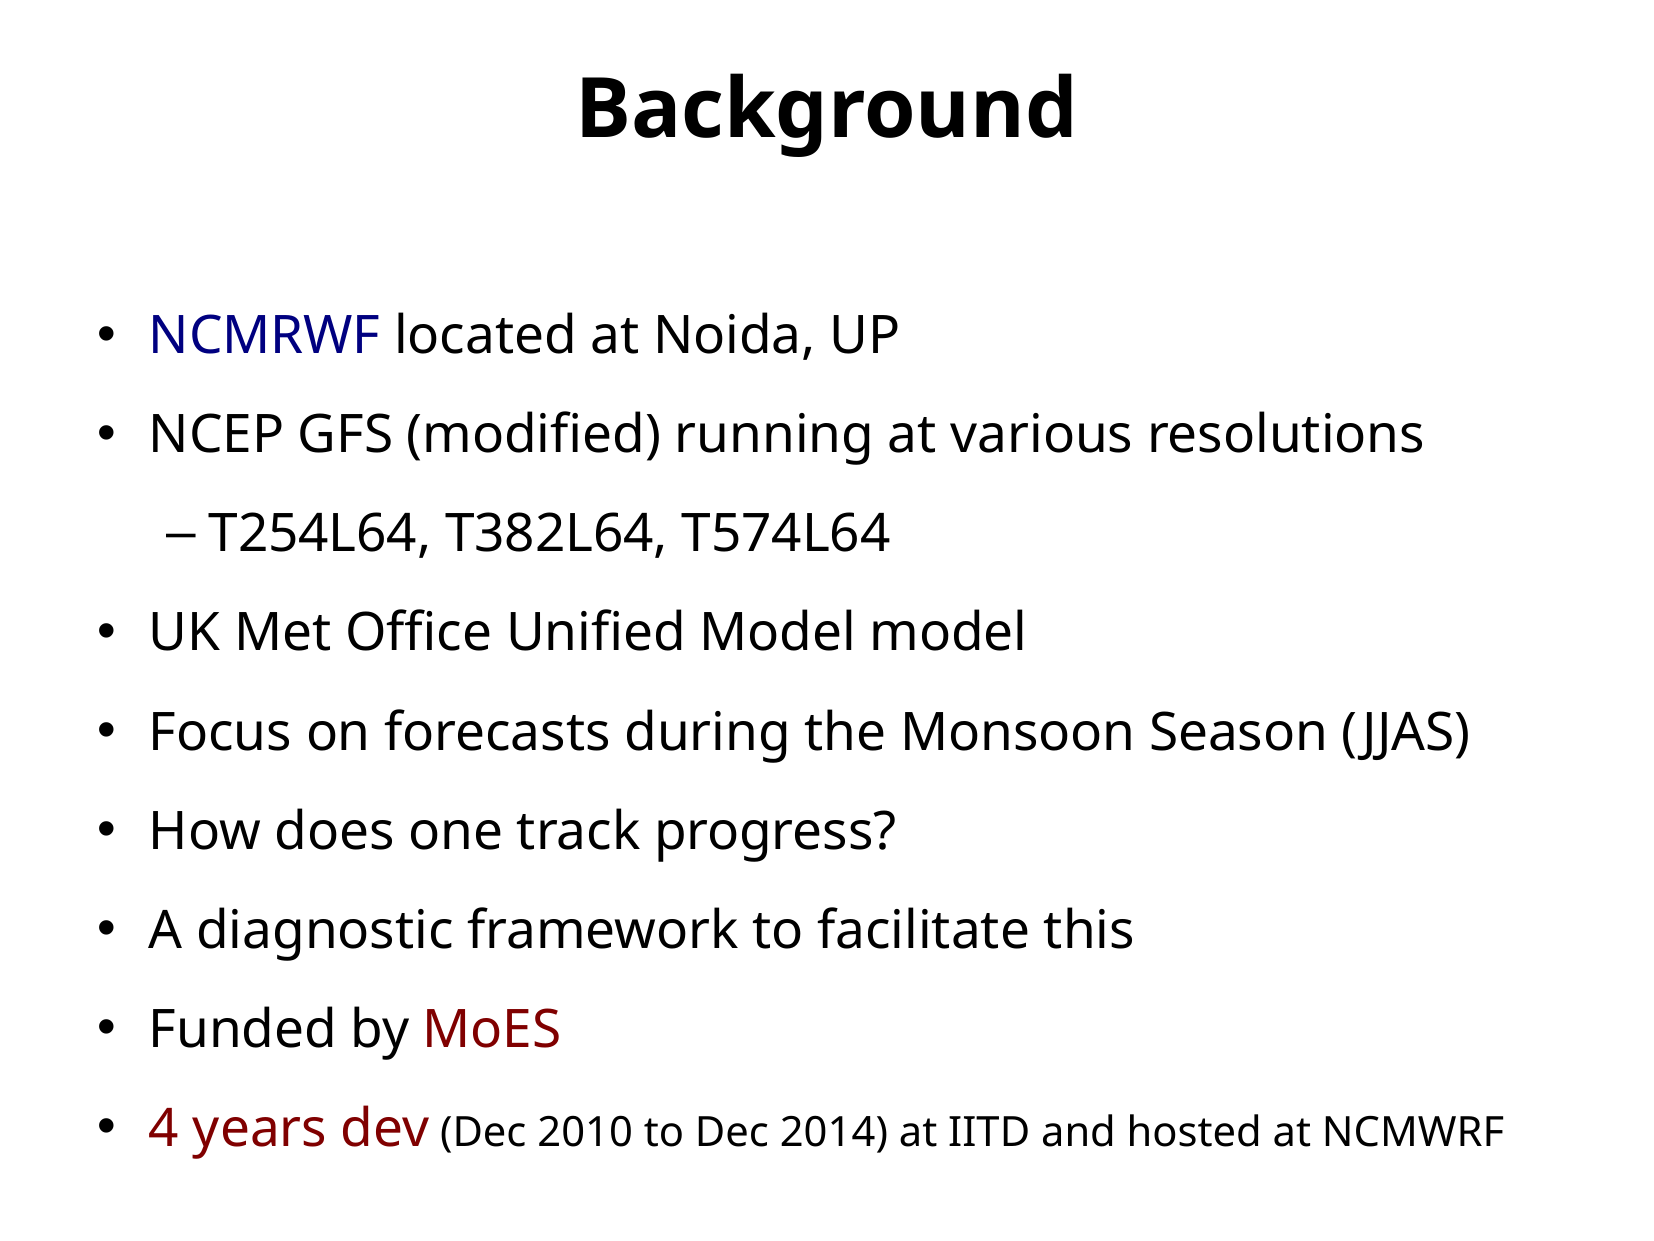

# Background
NCMRWF located at Noida, UP
NCEP GFS (modified) running at various resolutions
T254L64, T382L64, T574L64
UK Met Office Unified Model model
Focus on forecasts during the Monsoon Season (JJAS)
How does one track progress?
A diagnostic framework to facilitate this
Funded by MoES
4 years dev (Dec 2010 to Dec 2014) at IITD and hosted at NCMWRF